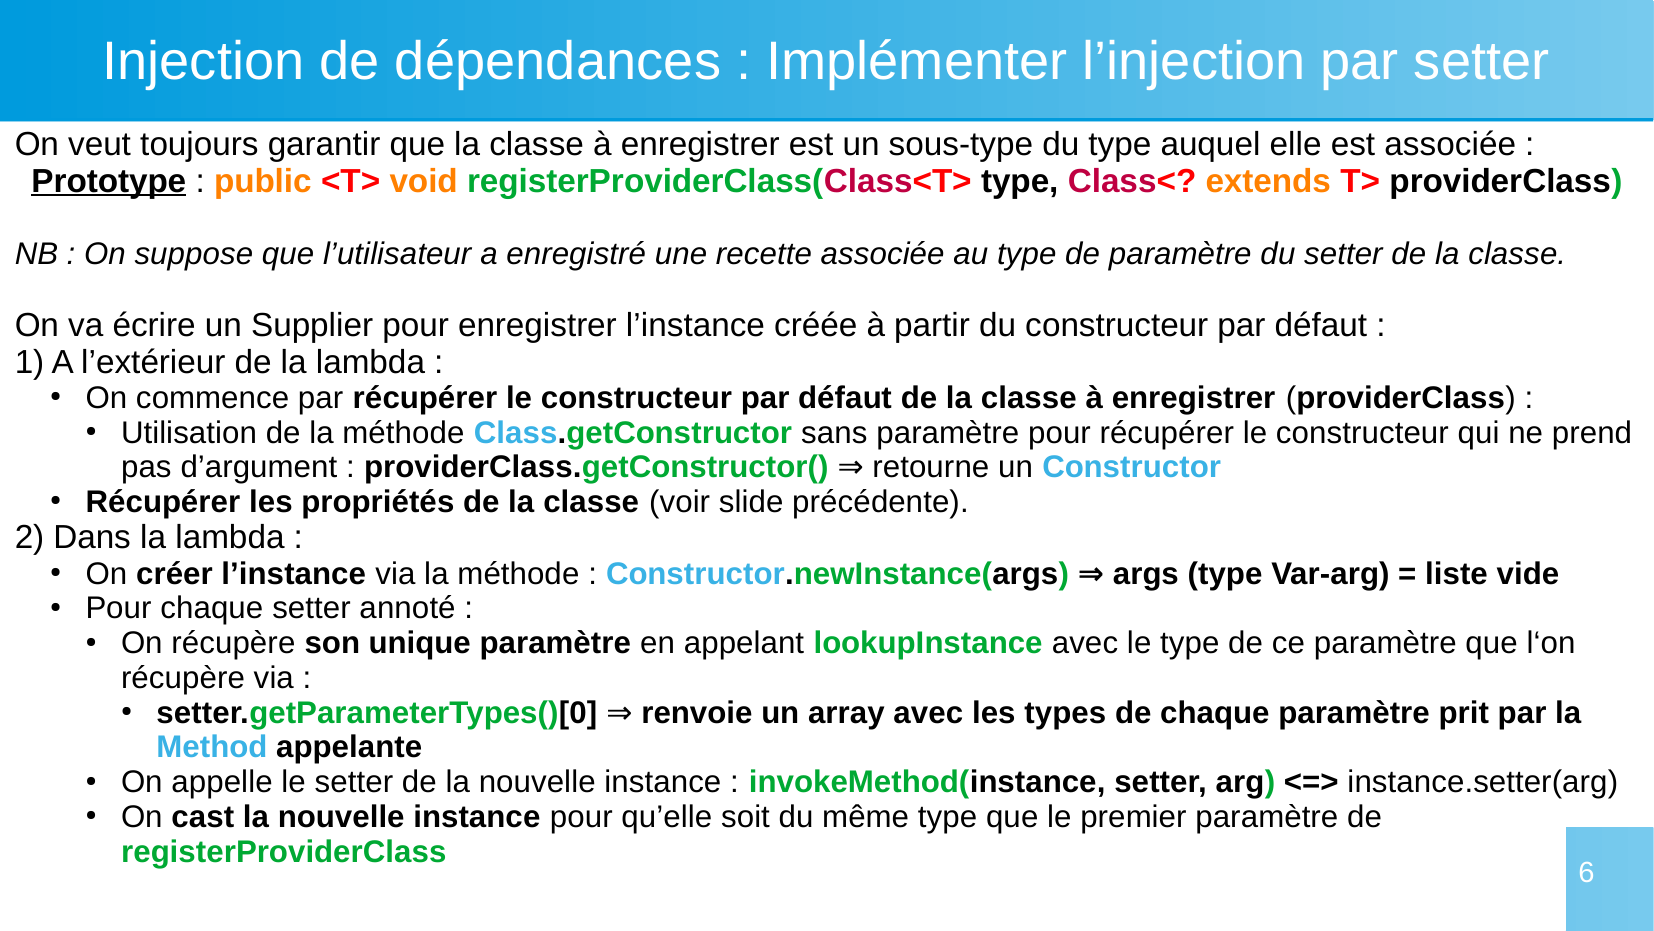

# Injection de dépendances : Implémenter l’injection par setter
On veut toujours garantir que la classe à enregistrer est un sous-type du type auquel elle est associée :
Prototype : public <T> void registerProviderClass(Class<T> type, Class<? extends T> providerClass)
NB : On suppose que l’utilisateur a enregistré une recette associée au type de paramètre du setter de la classe.
On va écrire un Supplier pour enregistrer l’instance créée à partir du constructeur par défaut :
1) A l’extérieur de la lambda :
On commence par récupérer le constructeur par défaut de la classe à enregistrer (providerClass) :
Utilisation de la méthode Class.getConstructor sans paramètre pour récupérer le constructeur qui ne prend pas d’argument : providerClass.getConstructor() ⇒ retourne un Constructor
Récupérer les propriétés de la classe (voir slide précédente).
2) Dans la lambda :
On créer l’instance via la méthode : Constructor.newInstance(args) ⇒ args (type Var-arg) = liste vide
Pour chaque setter annoté :
On récupère son unique paramètre en appelant lookupInstance avec le type de ce paramètre que l‘on récupère via :
setter.getParameterTypes()[0] ⇒ renvoie un array avec les types de chaque paramètre prit par la Method appelante
On appelle le setter de la nouvelle instance : invokeMethod(instance, setter, arg) <=> instance.setter(arg)
On cast la nouvelle instance pour qu’elle soit du même type que le premier paramètre de registerProviderClass
6